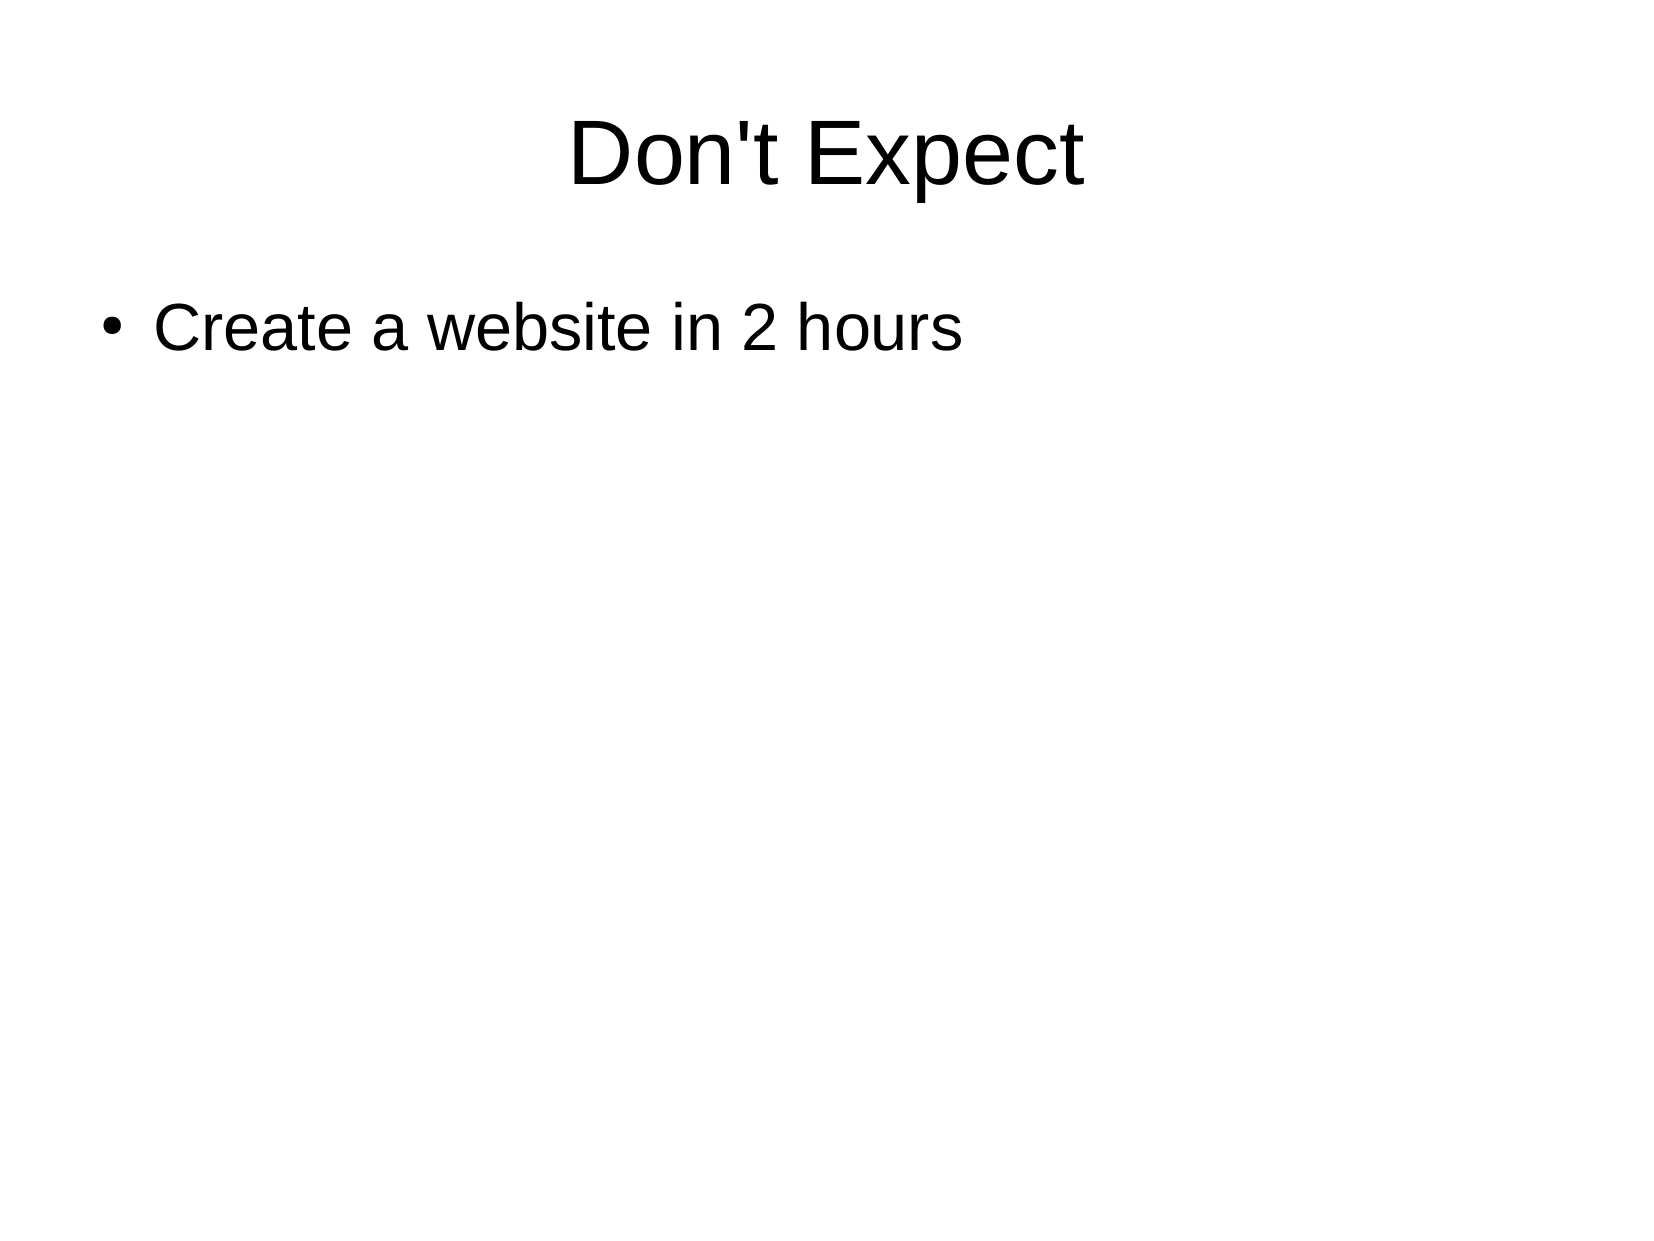

# Don't Expect
Create a website in 2 hours